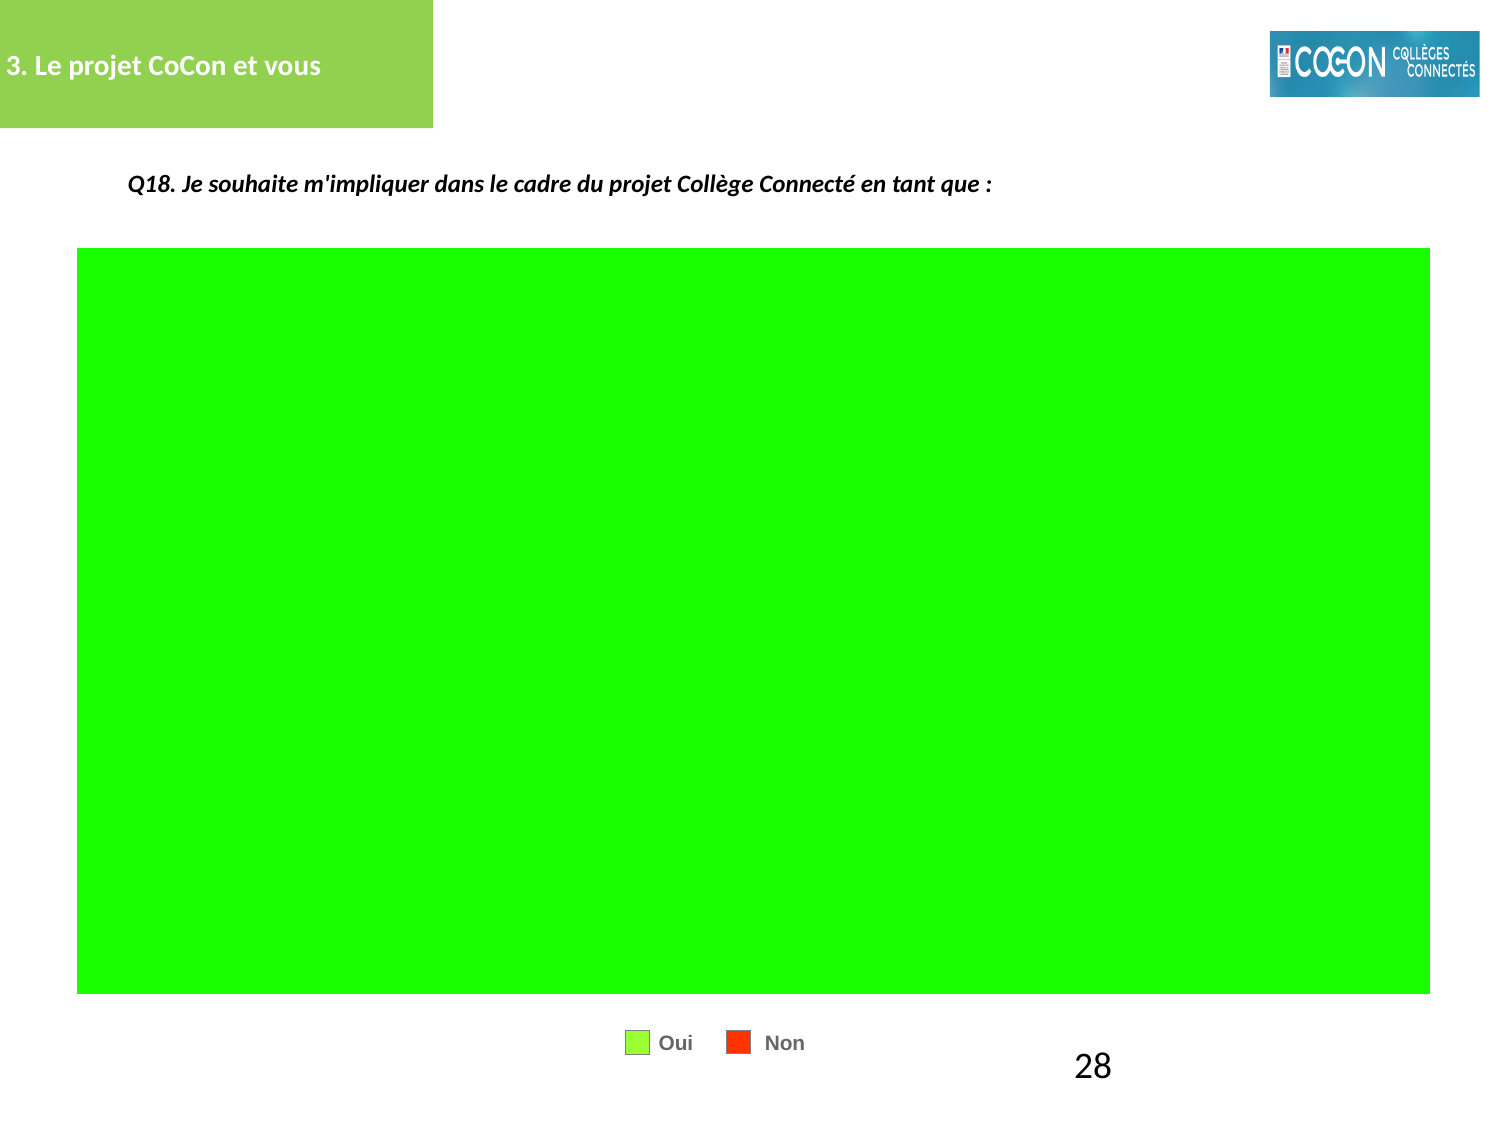

3. Le projet CoCon et vous
Q18. Je souhaite m'impliquer dans le cadre du projet Collège Connecté en tant que :
Oui
Non